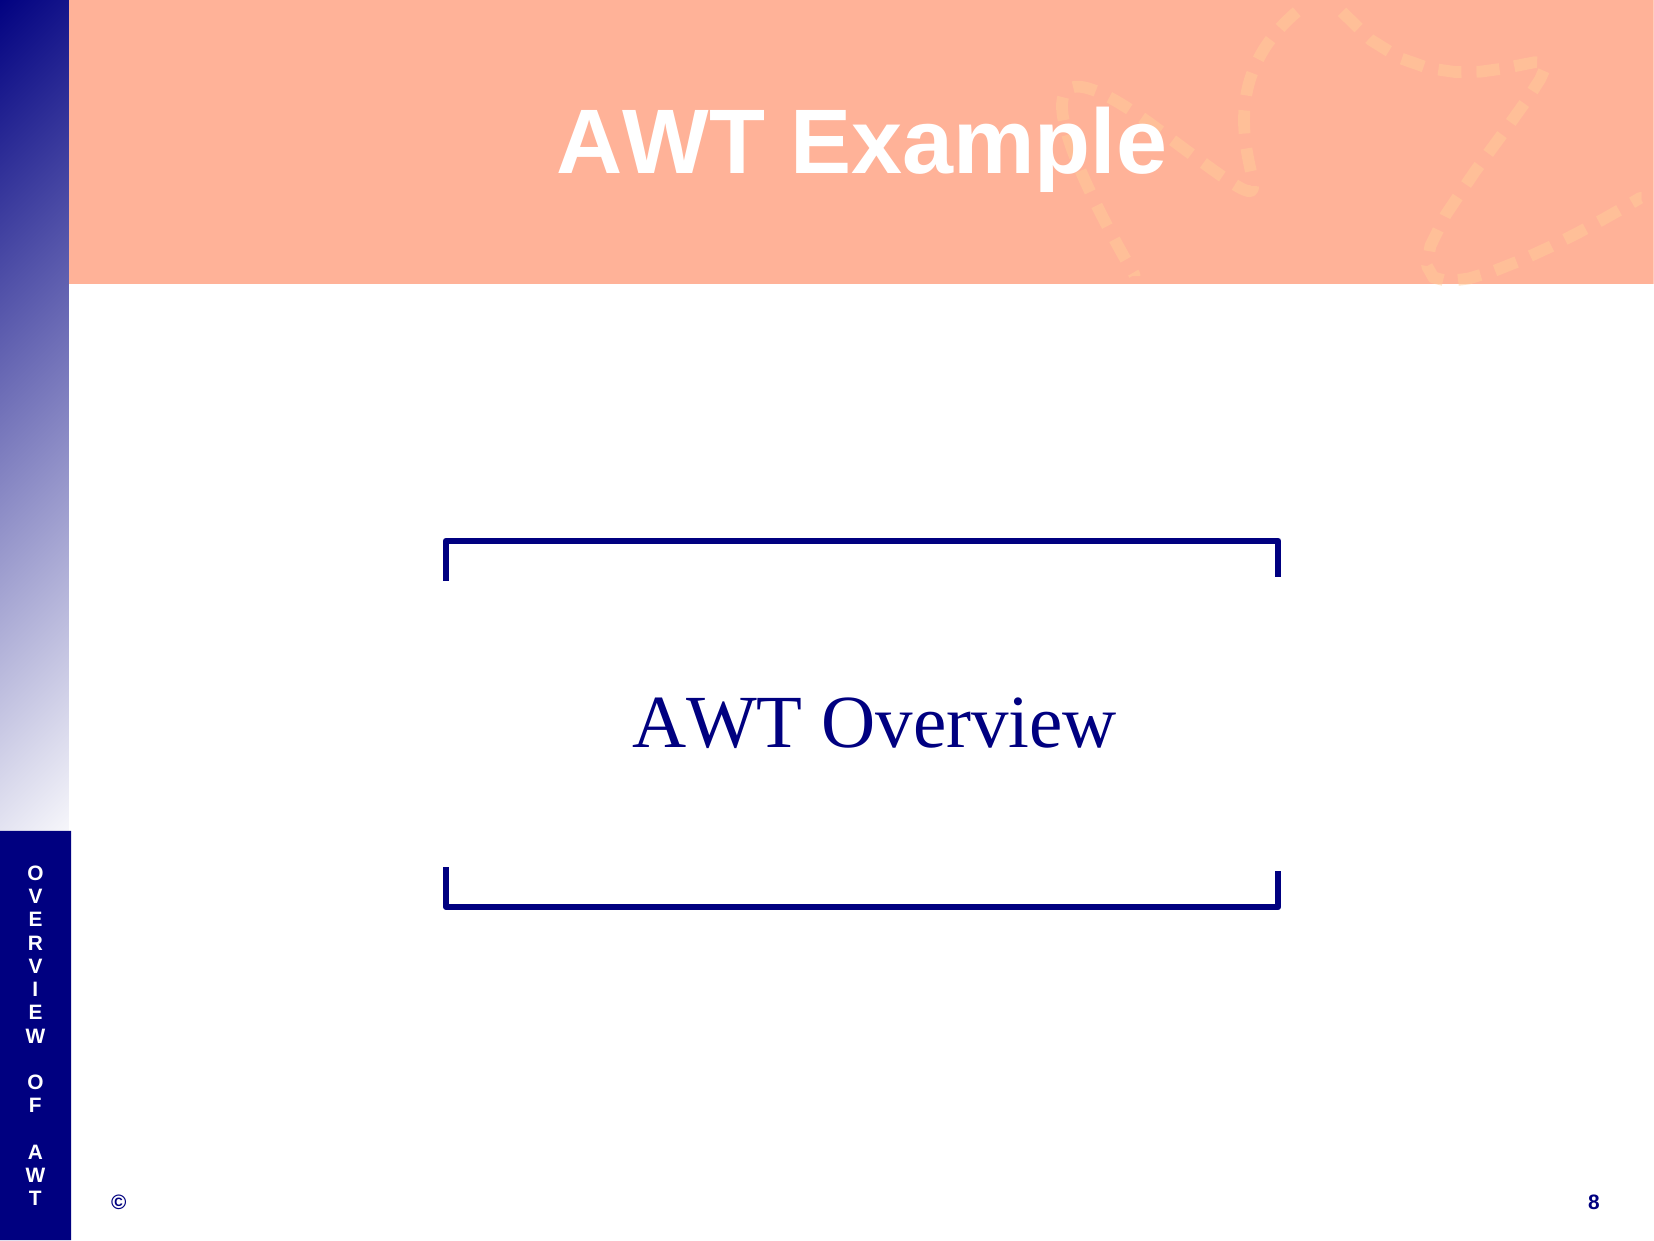

# AWT Example
AWT Overview
O
V
E
R
V
I
E
W
O
F
A
W
T